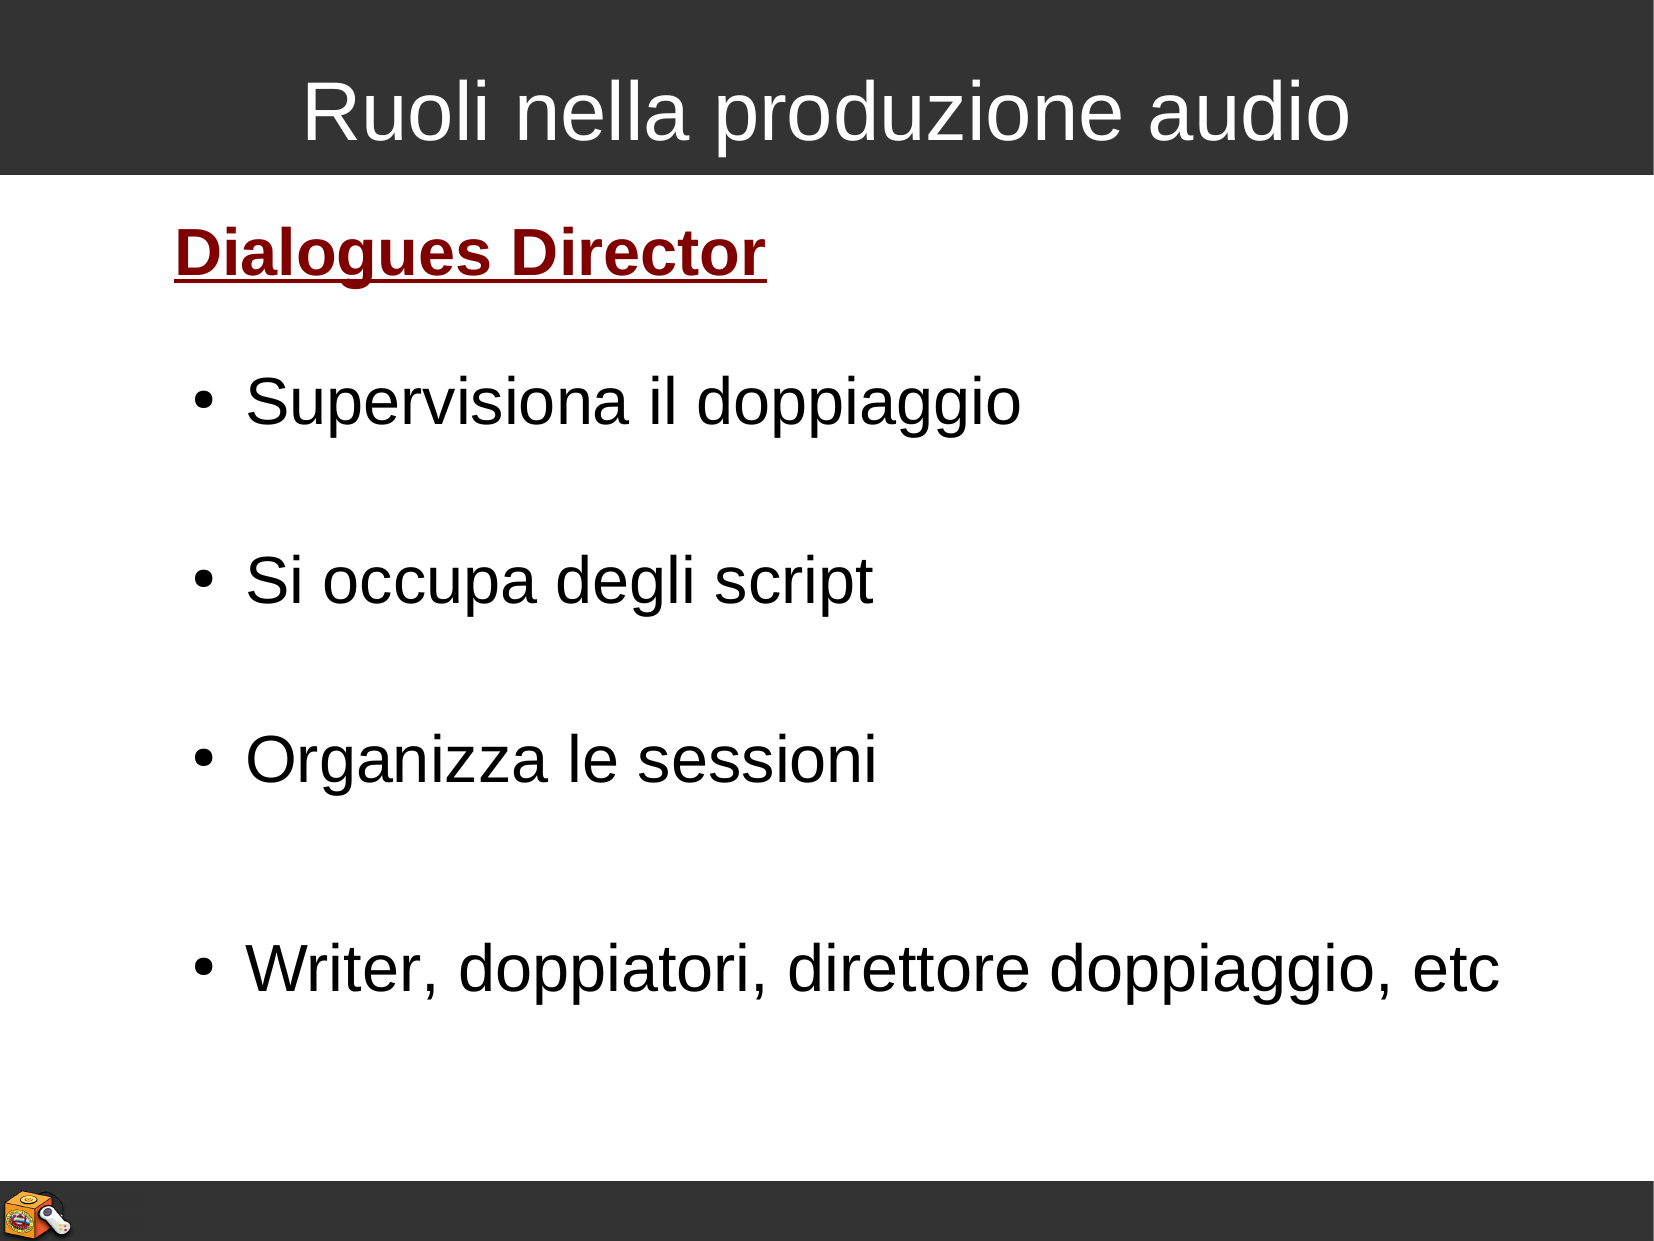

# Ruoli nella produzione audio
Dialogues Director
Supervisiona il doppiaggio
Si occupa degli script
Organizza le sessioni
Writer, doppiatori, direttore doppiaggio, etc